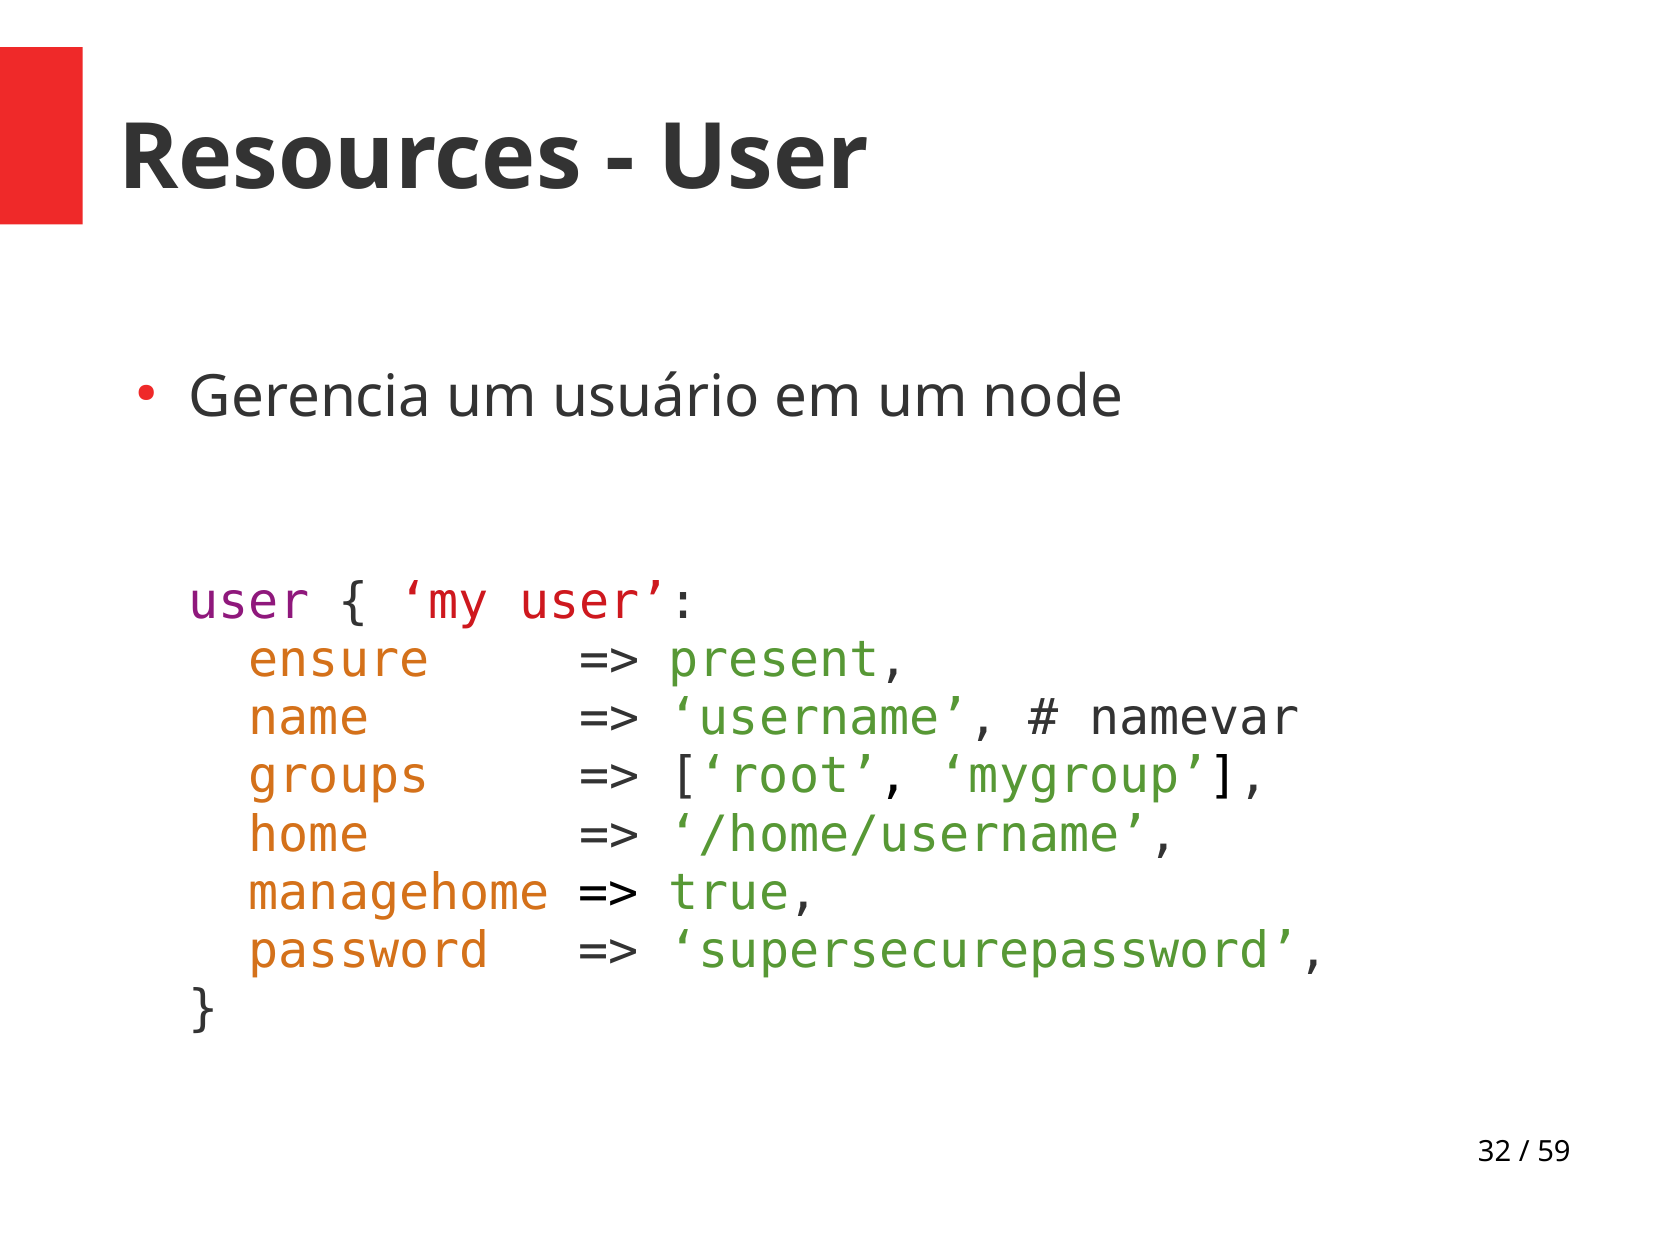

# Resources - User
Gerencia um usuário em um node
user { ‘my user’:
 ensure => present,
 name => ‘username’, # namevar
 groups => [‘root’, ‘mygroup’],
 home => ‘/home/username’,
 managehome => true,
 password => ‘supersecurepassword’,
}
32